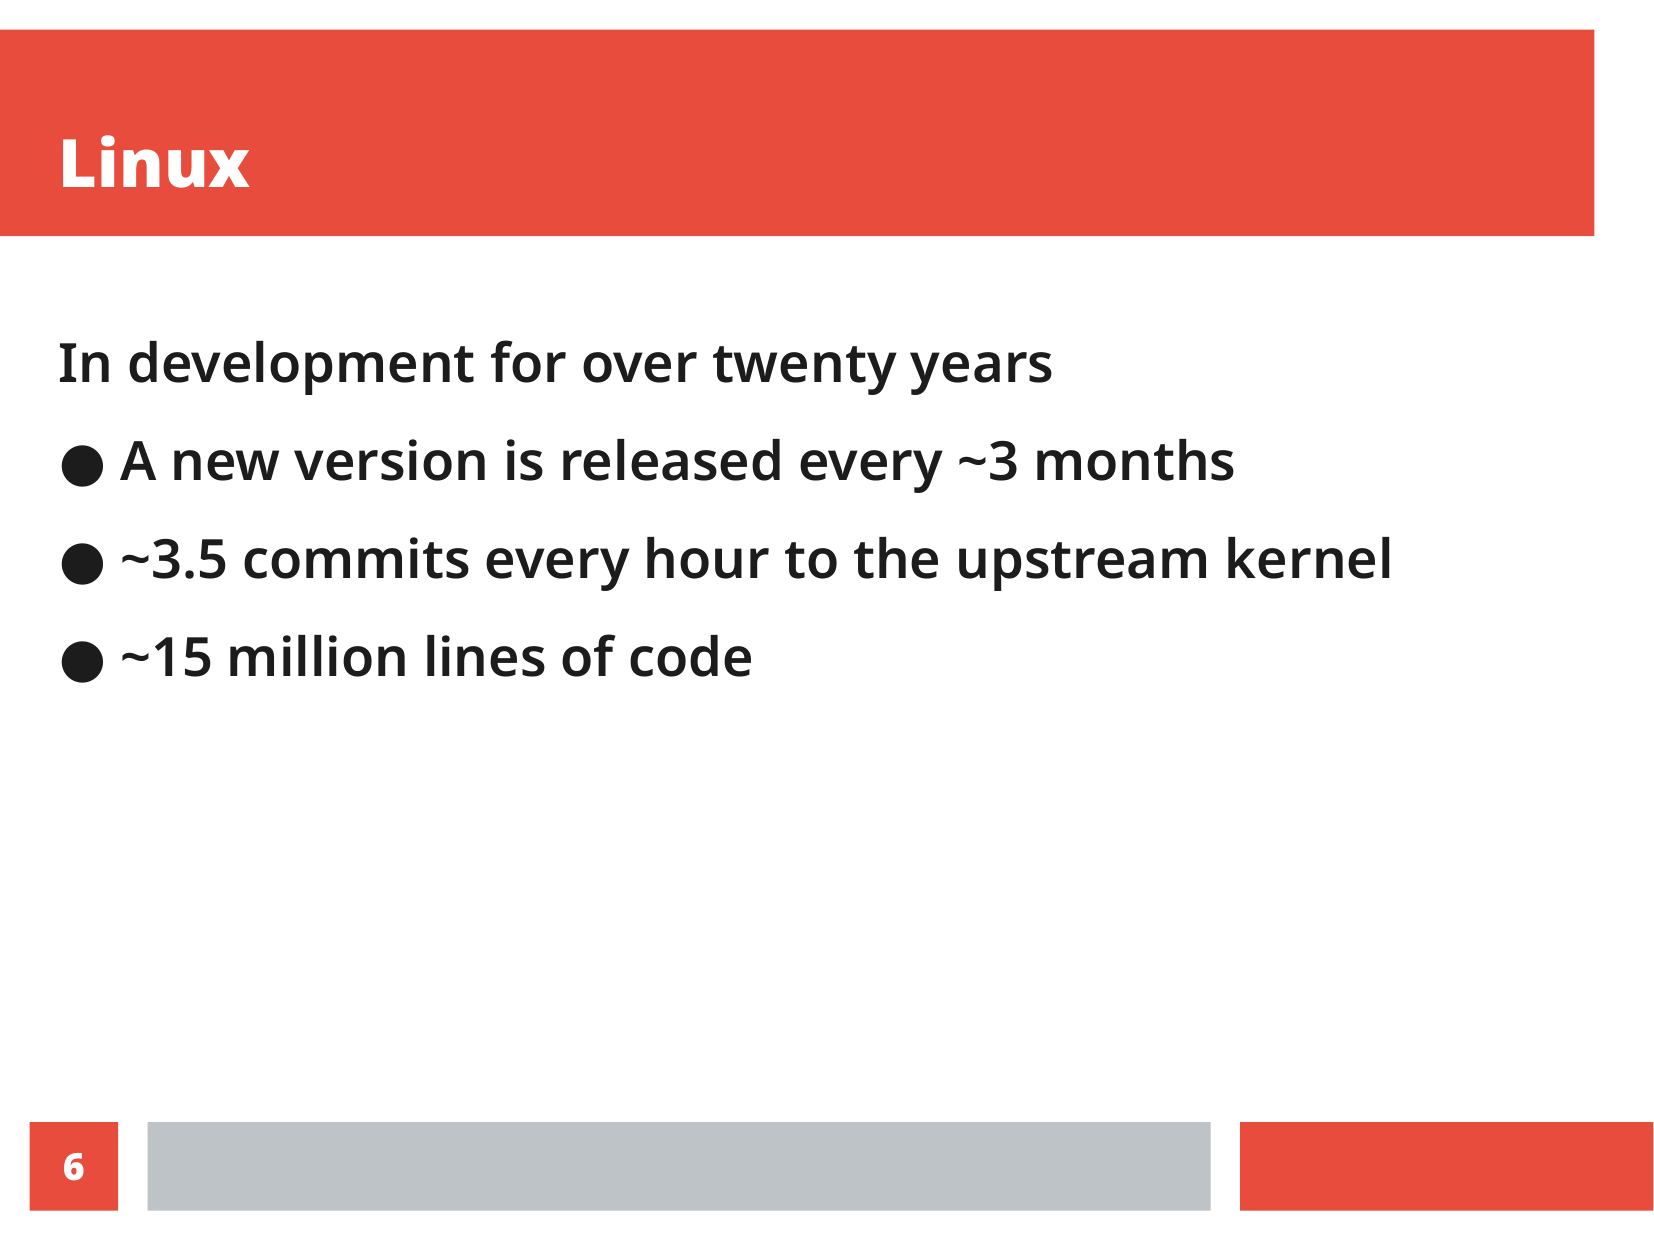

# Linux
In development for over twenty years
● A new version is released every ~3 months
● ~3.5 commits every hour to the upstream kernel
● ~15 million lines of code
6